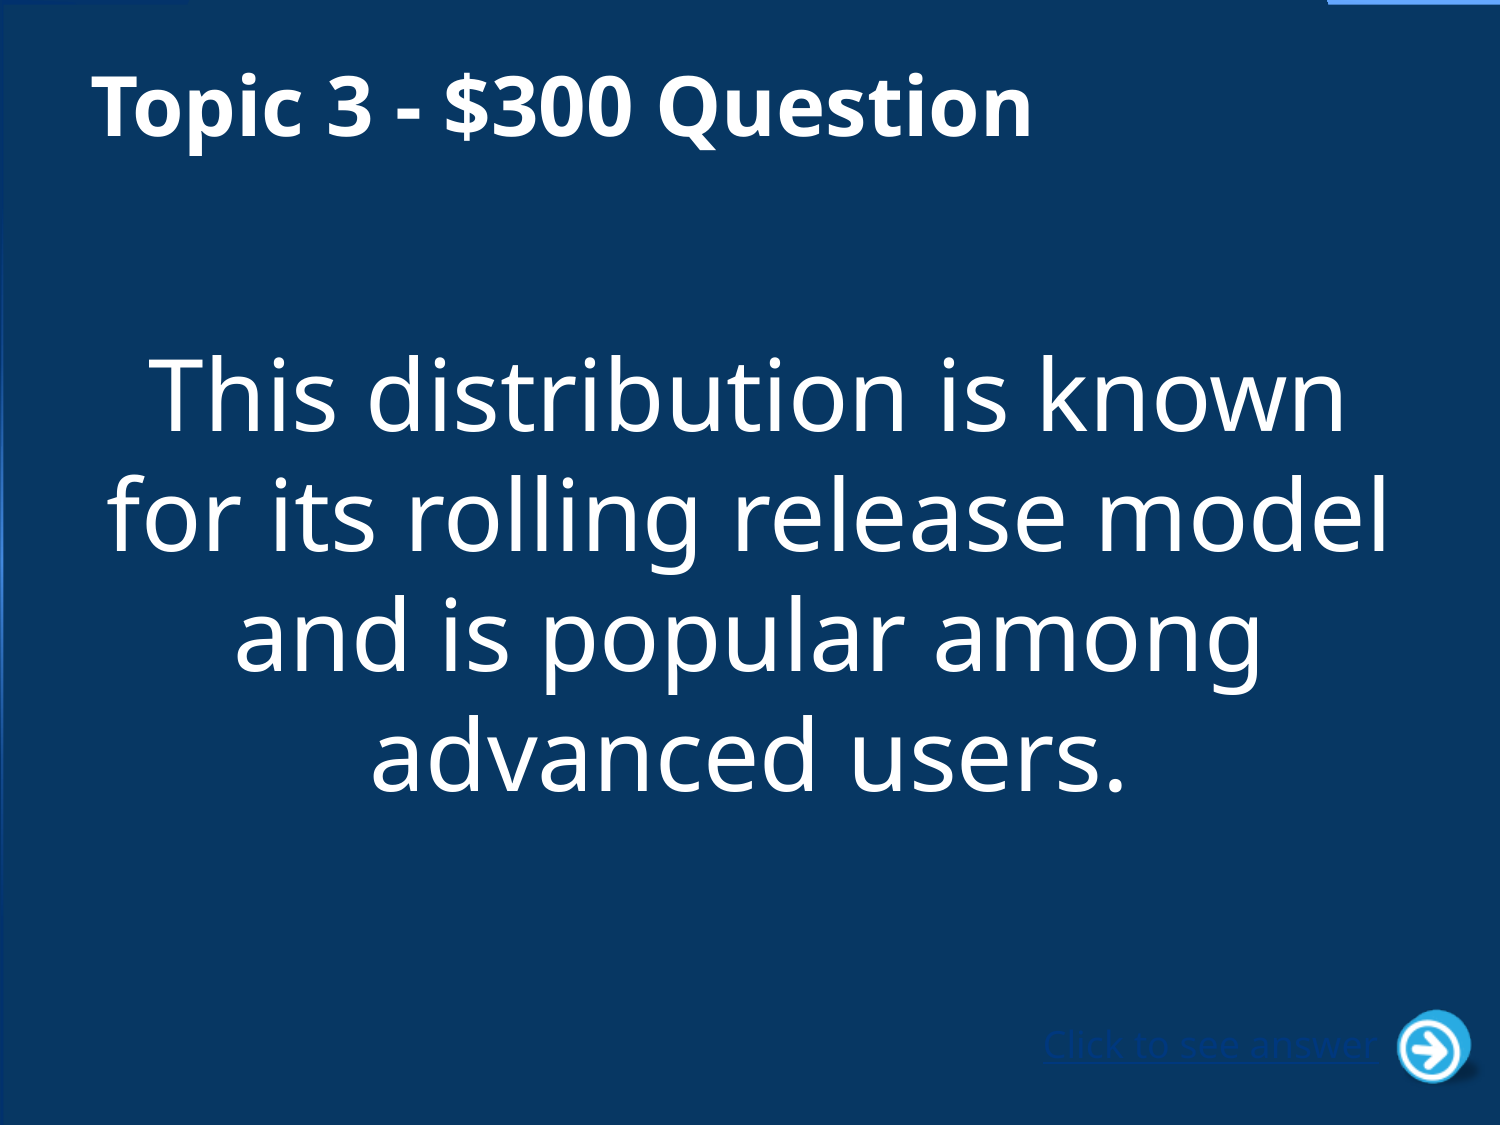

Topic 3 - $300 Question
# This distribution is known for its rolling release model and is popular among advanced users.
Click to see answer